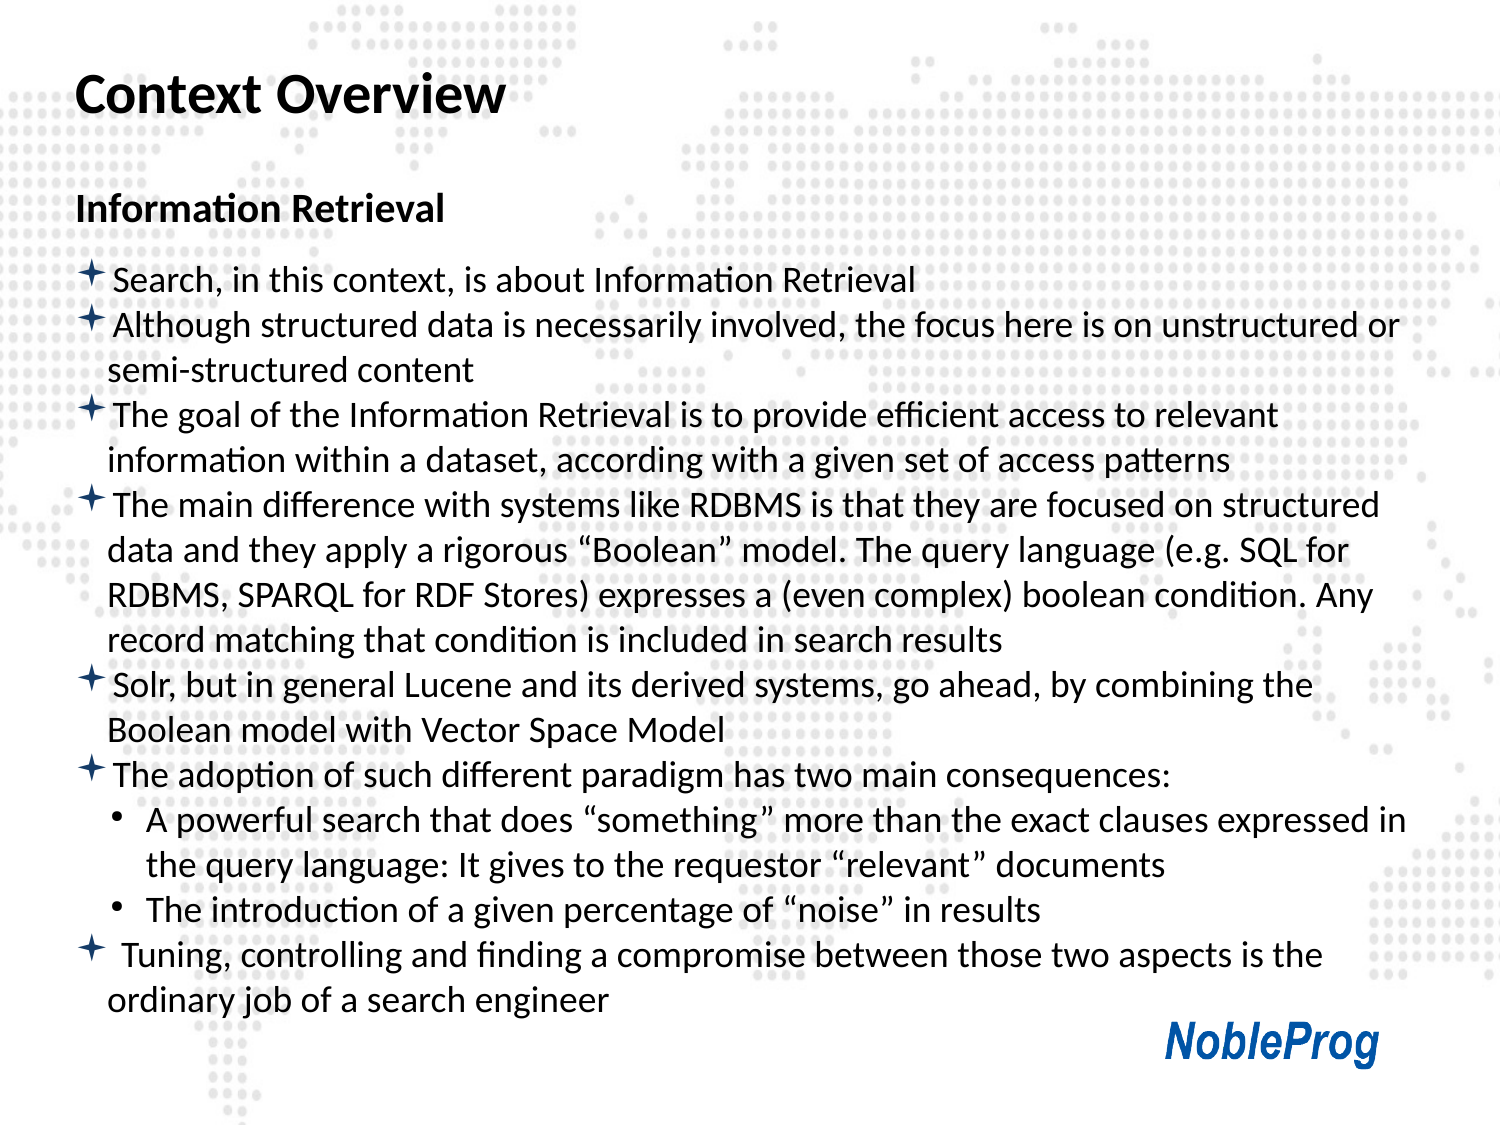

Context Overview
Information Retrieval
Search, in this context, is about Information Retrieval
Although structured data is necessarily involved, the focus here is on unstructured or semi-structured content
The goal of the Information Retrieval is to provide efficient access to relevant information within a dataset, according with a given set of access patterns
The main difference with systems like RDBMS is that they are focused on structured data and they apply a rigorous “Boolean” model. The query language (e.g. SQL for RDBMS, SPARQL for RDF Stores) expresses a (even complex) boolean condition. Any record matching that condition is included in search results
Solr, but in general Lucene and its derived systems, go ahead, by combining the Boolean model with Vector Space Model
The adoption of such different paradigm has two main consequences:
A powerful search that does “something” more than the exact clauses expressed in the query language: It gives to the requestor “relevant” documents
The introduction of a given percentage of “noise” in results
 Tuning, controlling and finding a compromise between those two aspects is the ordinary job of a search engineer
[1] https://cwiki.apache.org/confluence/display/solr/Taking+Solr+to+Production
[2] http://127.0.0.1:8983/solr